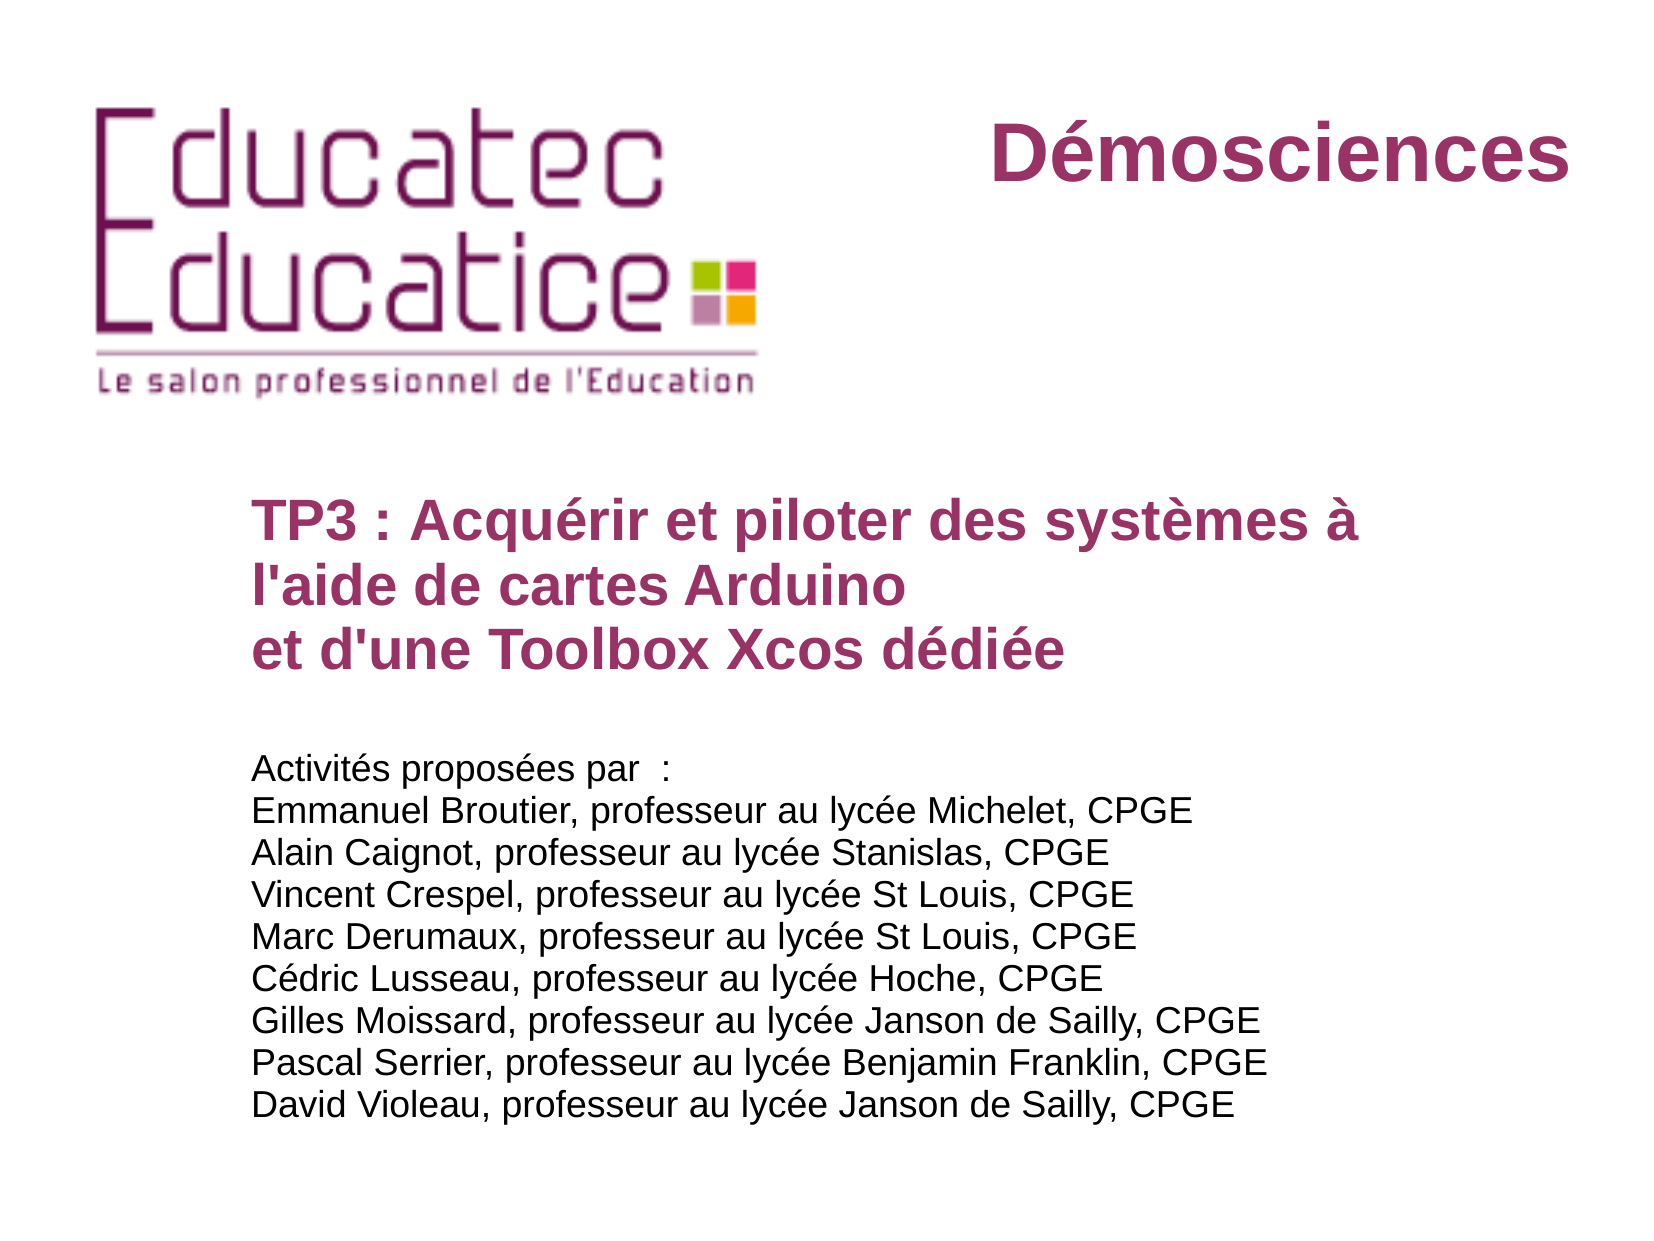

Démosciences
TP3 : Acquérir et piloter des systèmes à l'aide de cartes Arduino
et d'une Toolbox Xcos dédiée
Activités proposées par :
Emmanuel Broutier, professeur au lycée Michelet, CPGE
Alain Caignot, professeur au lycée Stanislas, CPGE
Vincent Crespel, professeur au lycée St Louis, CPGE
Marc Derumaux, professeur au lycée St Louis, CPGE
Cédric Lusseau, professeur au lycée Hoche, CPGE
Gilles Moissard, professeur au lycée Janson de Sailly, CPGE
Pascal Serrier, professeur au lycée Benjamin Franklin, CPGE
David Violeau, professeur au lycée Janson de Sailly, CPGE